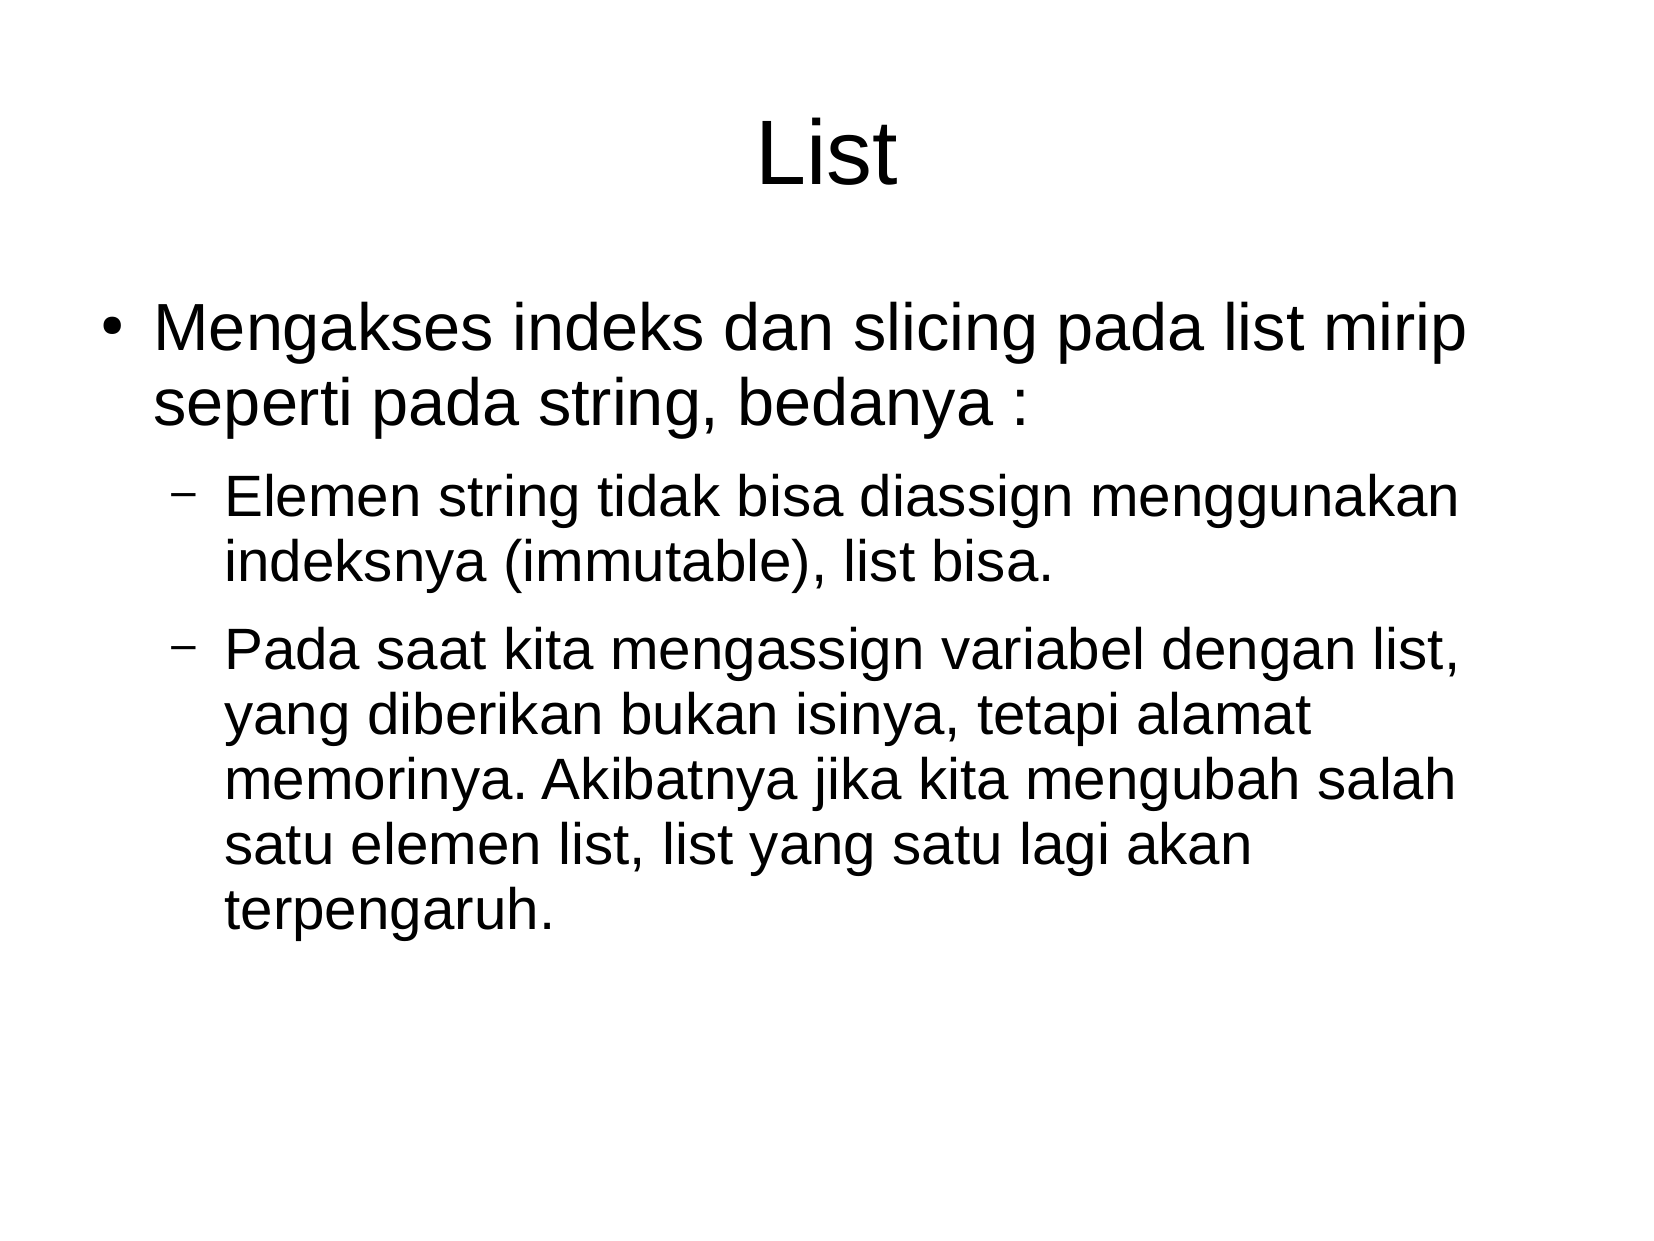

# List
Mengakses indeks dan slicing pada list mirip seperti pada string, bedanya :
Elemen string tidak bisa diassign menggunakan indeksnya (immutable), list bisa.
Pada saat kita mengassign variabel dengan list, yang diberikan bukan isinya, tetapi alamat memorinya. Akibatnya jika kita mengubah salah satu elemen list, list yang satu lagi akan terpengaruh.